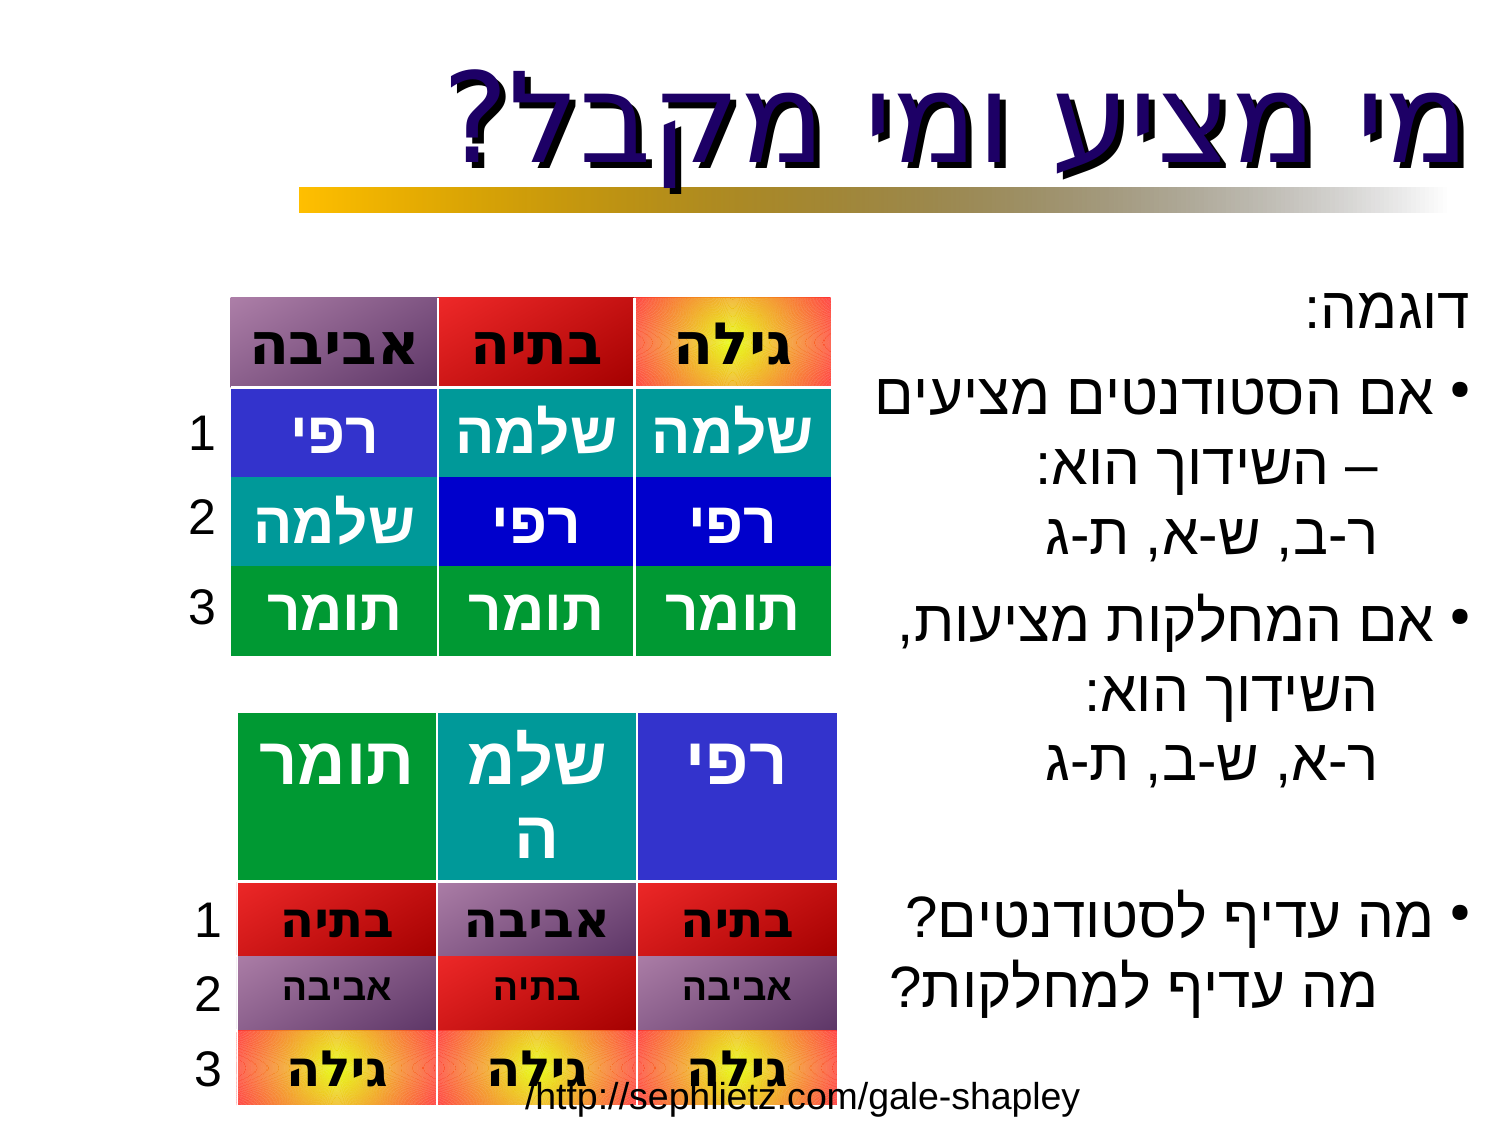

# מי מציע ומי מקבל?
דוגמה:
אם הסטודנטים מציעים – השידוך הוא:
ר-ב, ש-א, ת-ג
אם המחלקות מציעות, השידוך הוא:
ר-א, ש-ב, ת-ג
מה עדיף לסטודנטים? מה עדיף למחלקות?
| גילה | בתיה | אביבה | |
| --- | --- | --- | --- |
| שלמה | שלמה | רפי | 1 |
| רפי | רפי | שלמה | 2 |
| | | | 3 |
| תומר | תומר | תומר | |
| רפי | שלמה | תומר | |
| --- | --- | --- | --- |
| בתיה | אביבה | בתיה | 1 |
| אביבה | בתיה | אביבה | 2 |
| גילה | גילה | גילה | 3 |
http://sephlietz.com/gale-shapley/